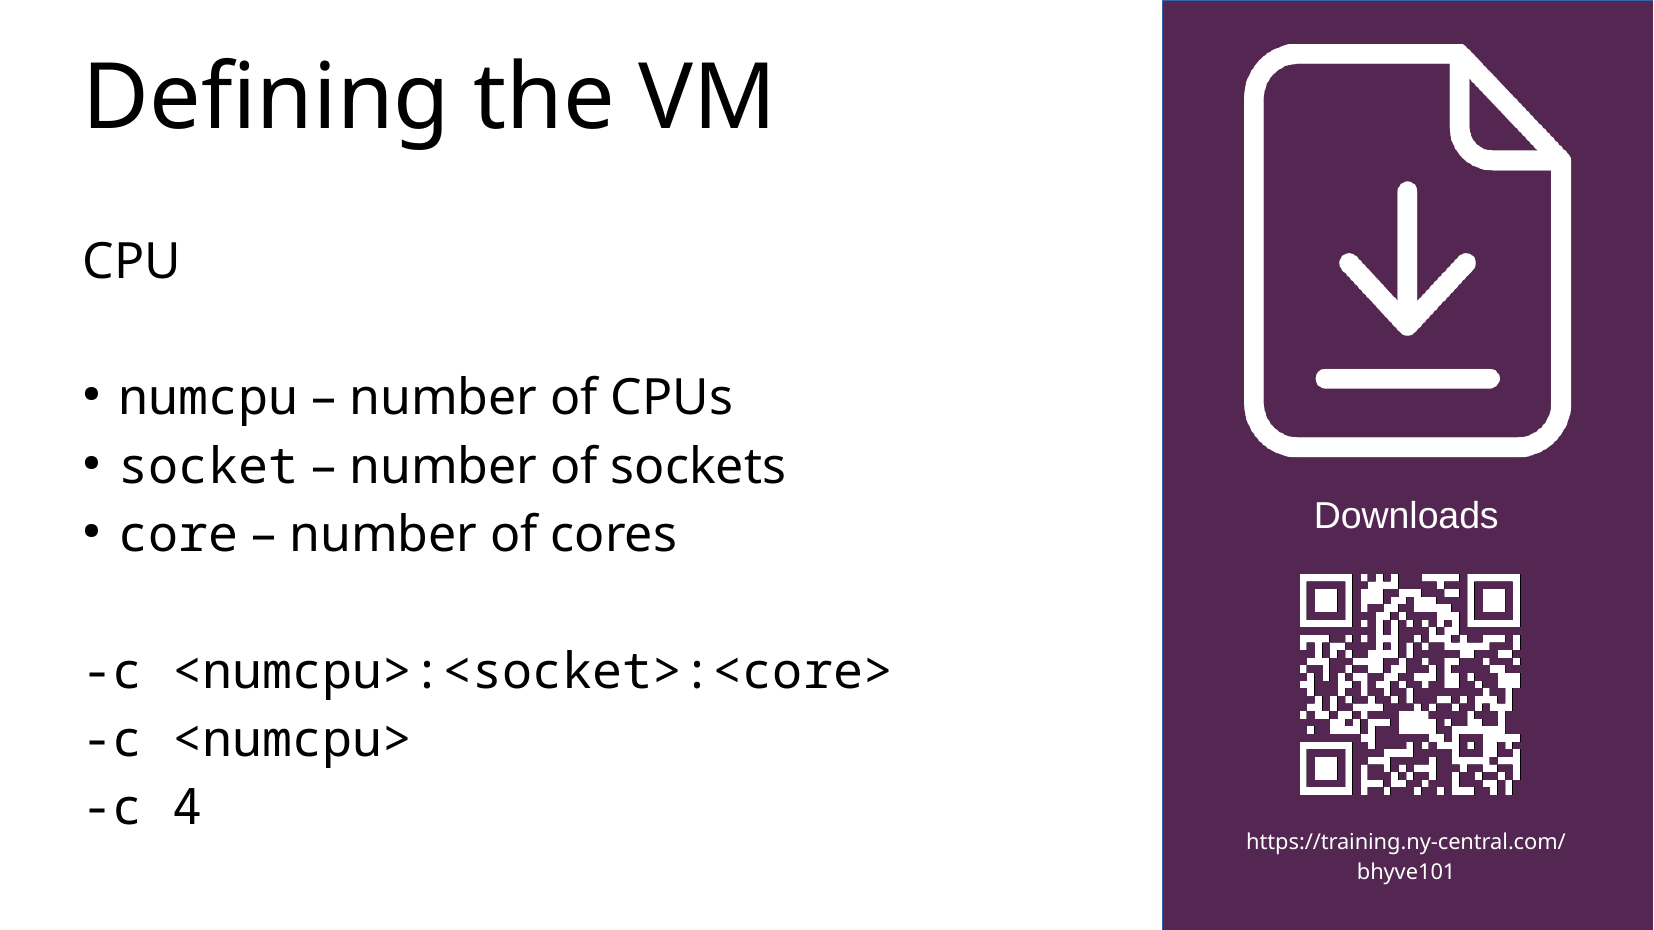

# Defining the VM
CPU
numcpu – number of CPUs
socket – number of sockets
core – number of cores
-c <numcpu>:<socket>:<core>
-c <numcpu>
-c 4
Downloads
https://training.ny-central.com/bhyve101